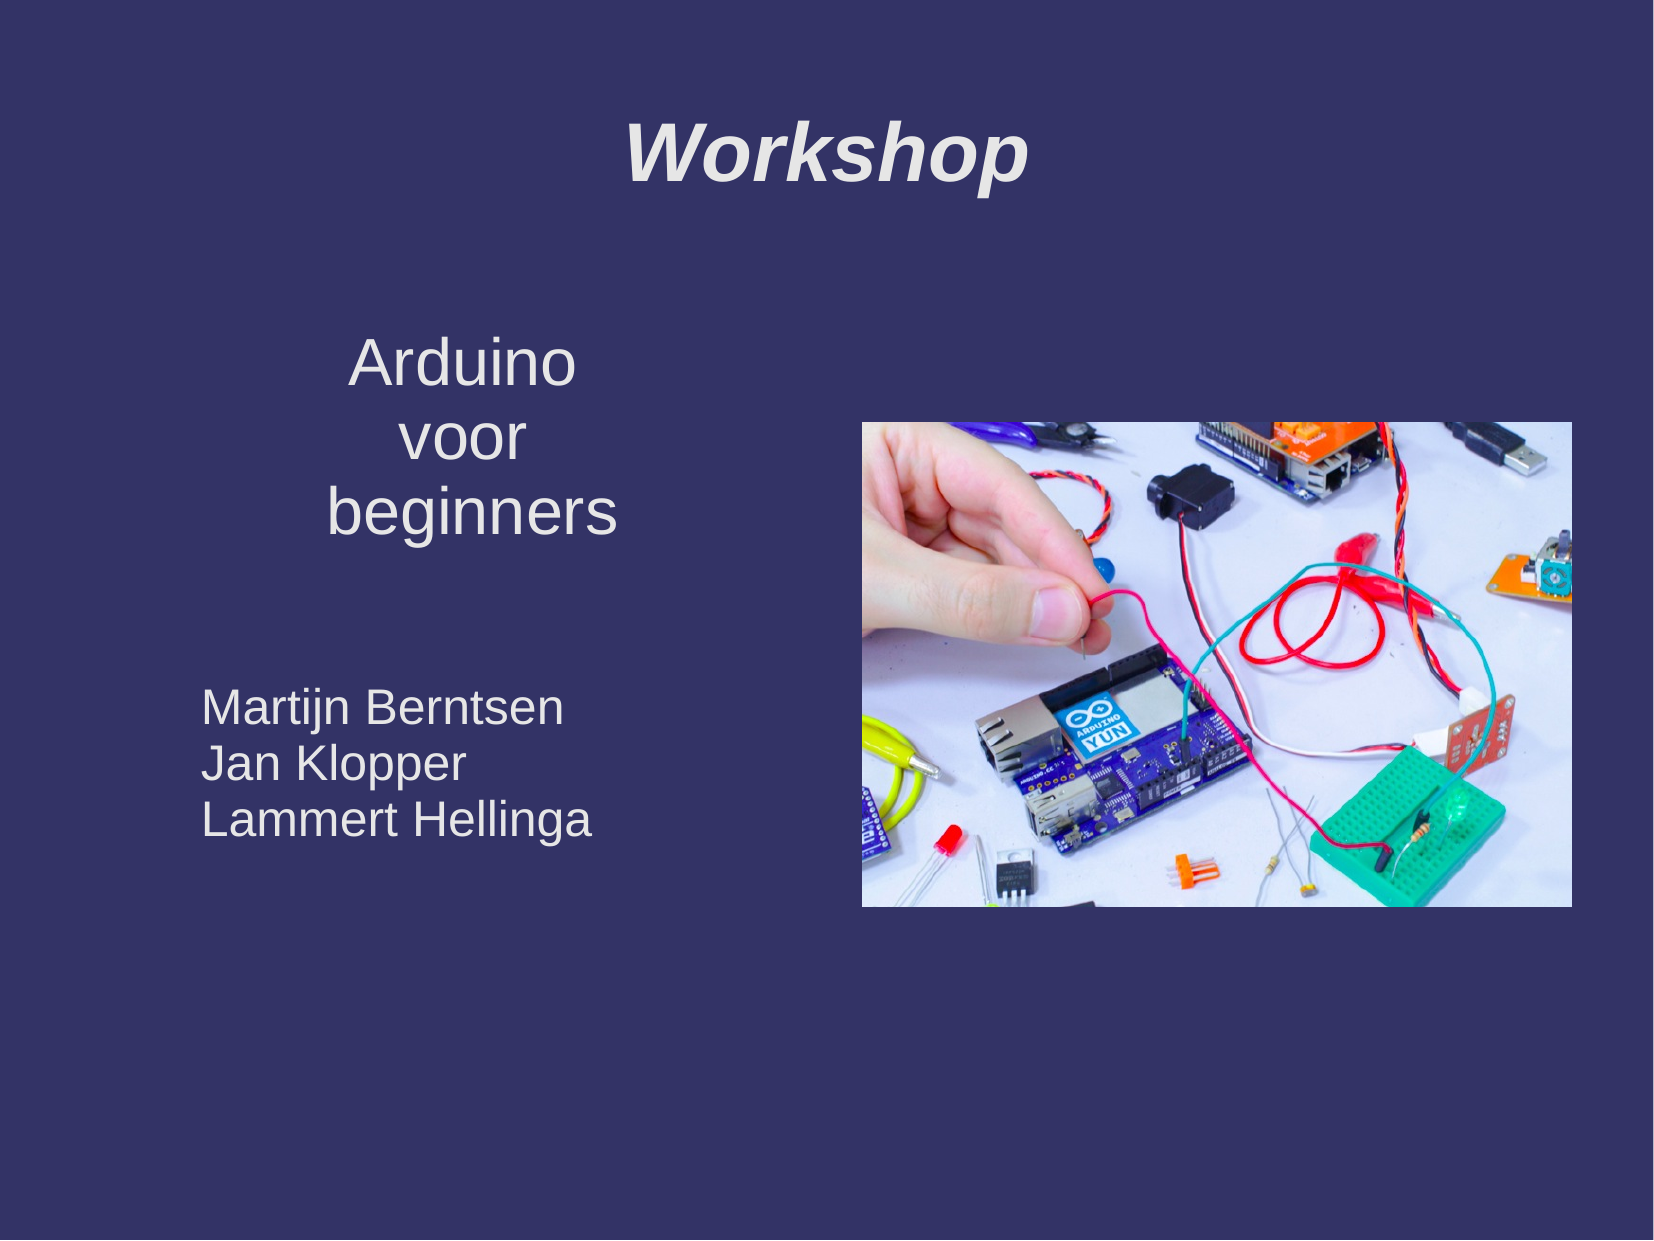

# Workshop
Arduino
voor
beginners
Martijn Berntsen
Jan Klopper
Lammert Hellinga